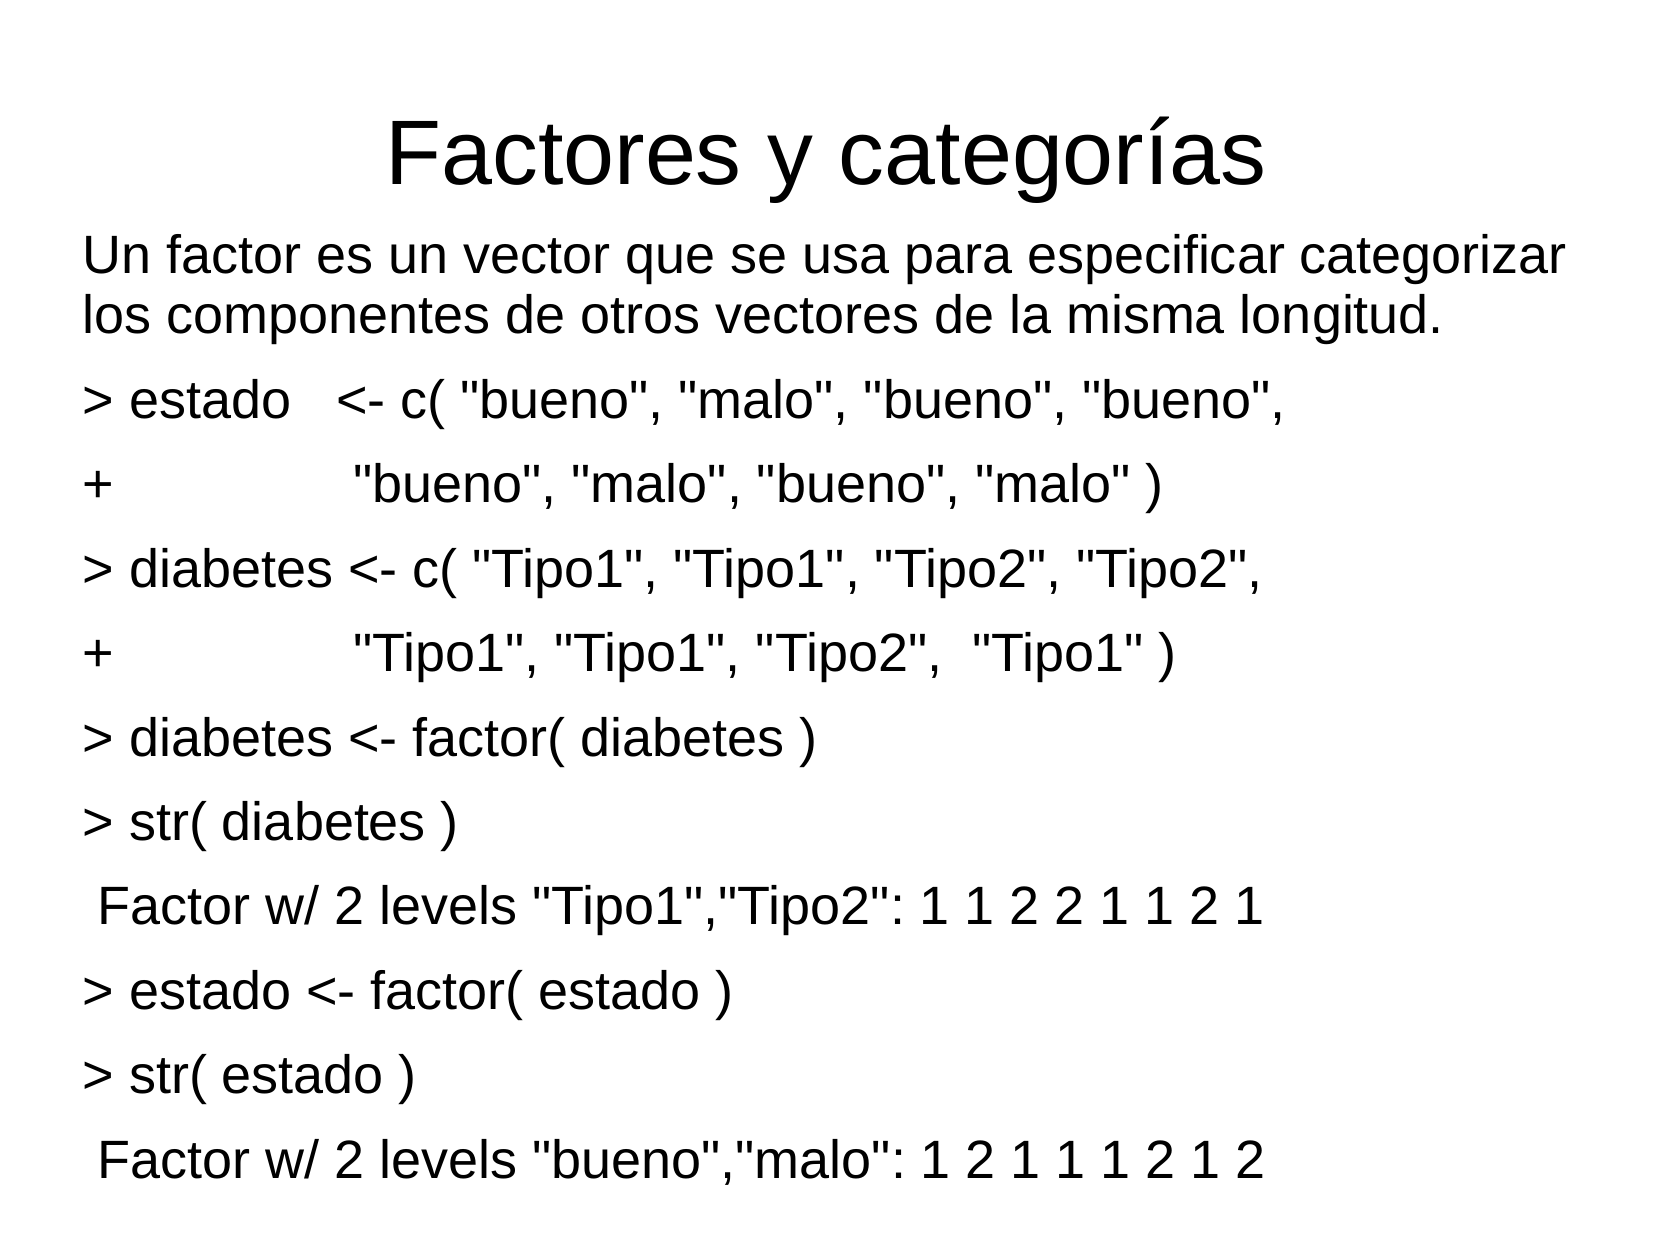

# Factores y categorías
Un factor es un vector que se usa para especificar categorizar los componentes de otros vectores de la misma longitud.
> estado <- c( "bueno", "malo", "bueno", "bueno",
+ "bueno", "malo", "bueno", "malo" )
> diabetes <- c( "Tipo1", "Tipo1", "Tipo2", "Tipo2",
+ "Tipo1", "Tipo1", "Tipo2", "Tipo1" )
> diabetes <- factor( diabetes )
> str( diabetes )
 Factor w/ 2 levels "Tipo1","Tipo2": 1 1 2 2 1 1 2 1
> estado <- factor( estado )
> str( estado )
 Factor w/ 2 levels "bueno","malo": 1 2 1 1 1 2 1 2